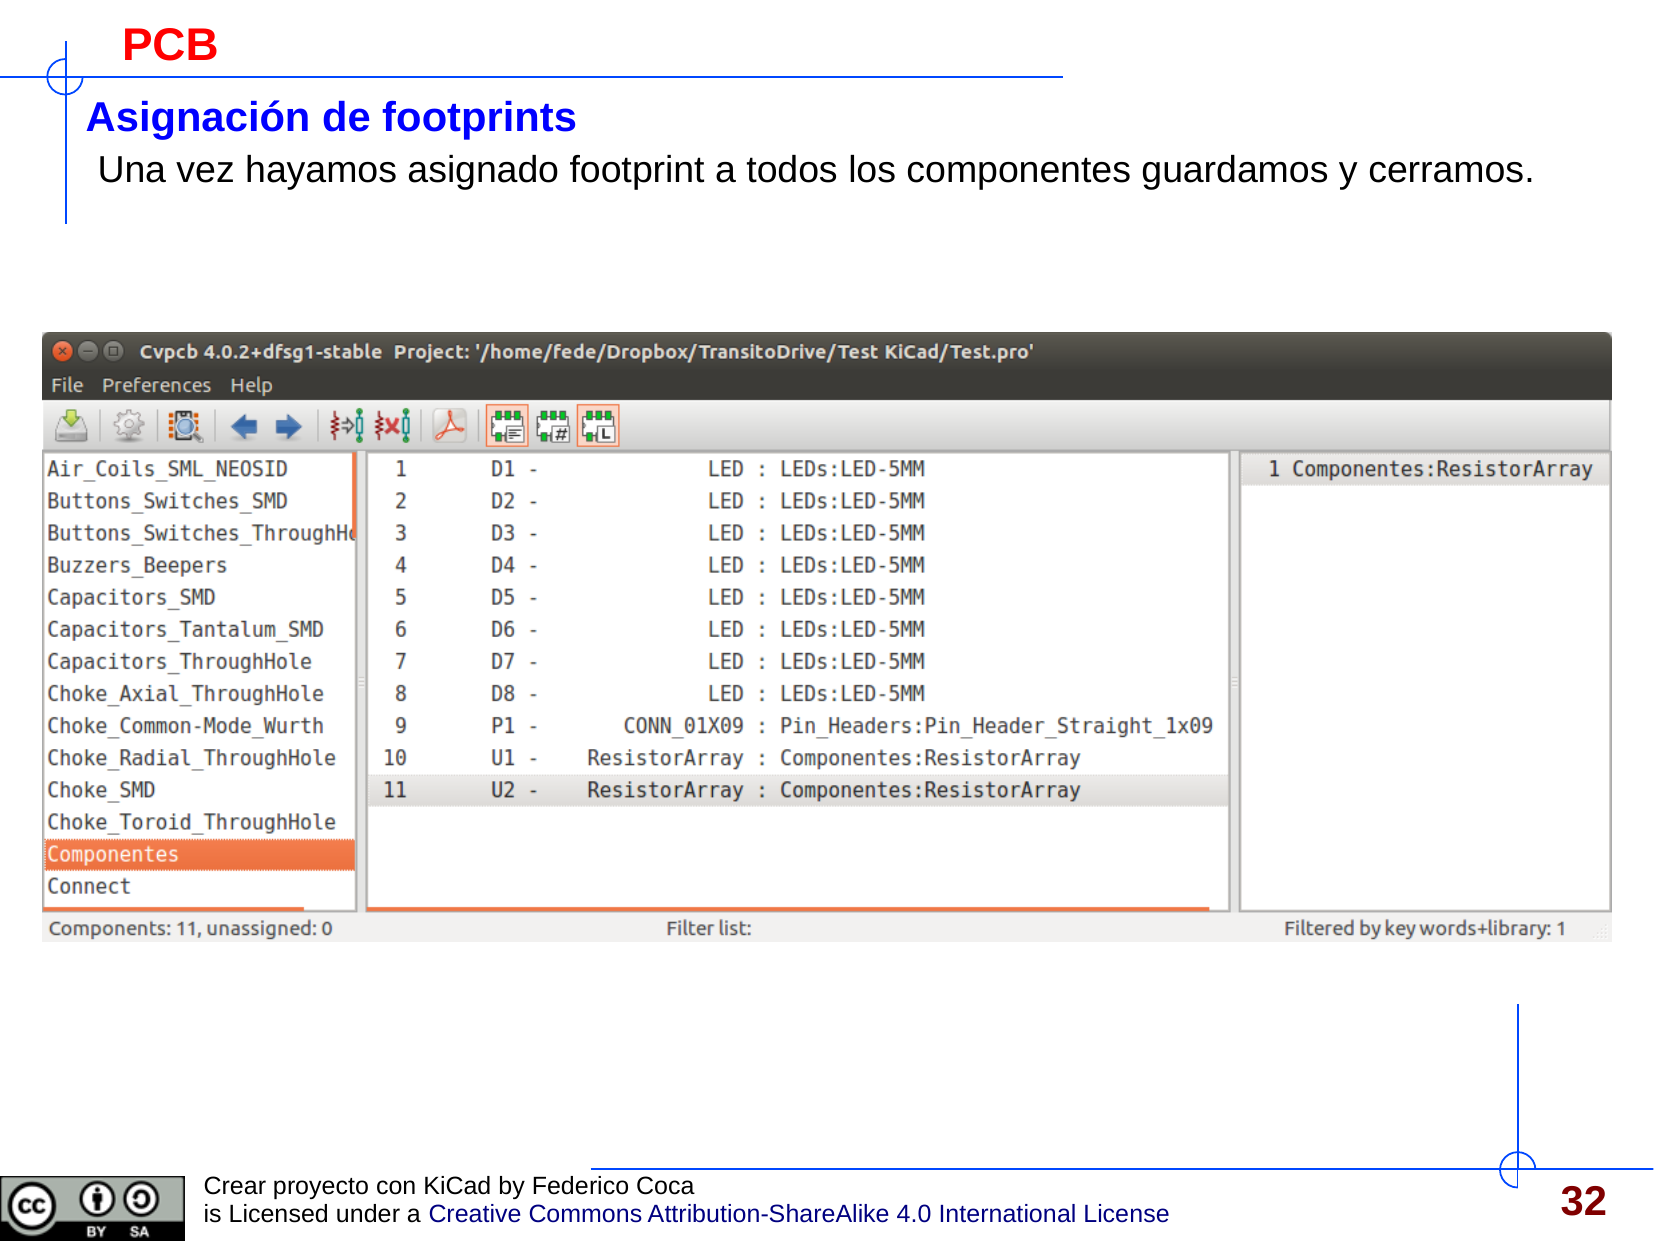

PCB
Asignación de footprints
Una vez hayamos asignado footprint a todos los componentes guardamos y cerramos.
Crear proyecto con KiCad by Federico Coca
is Licensed under a Creative Commons Attribution-ShareAlike 4.0 International License